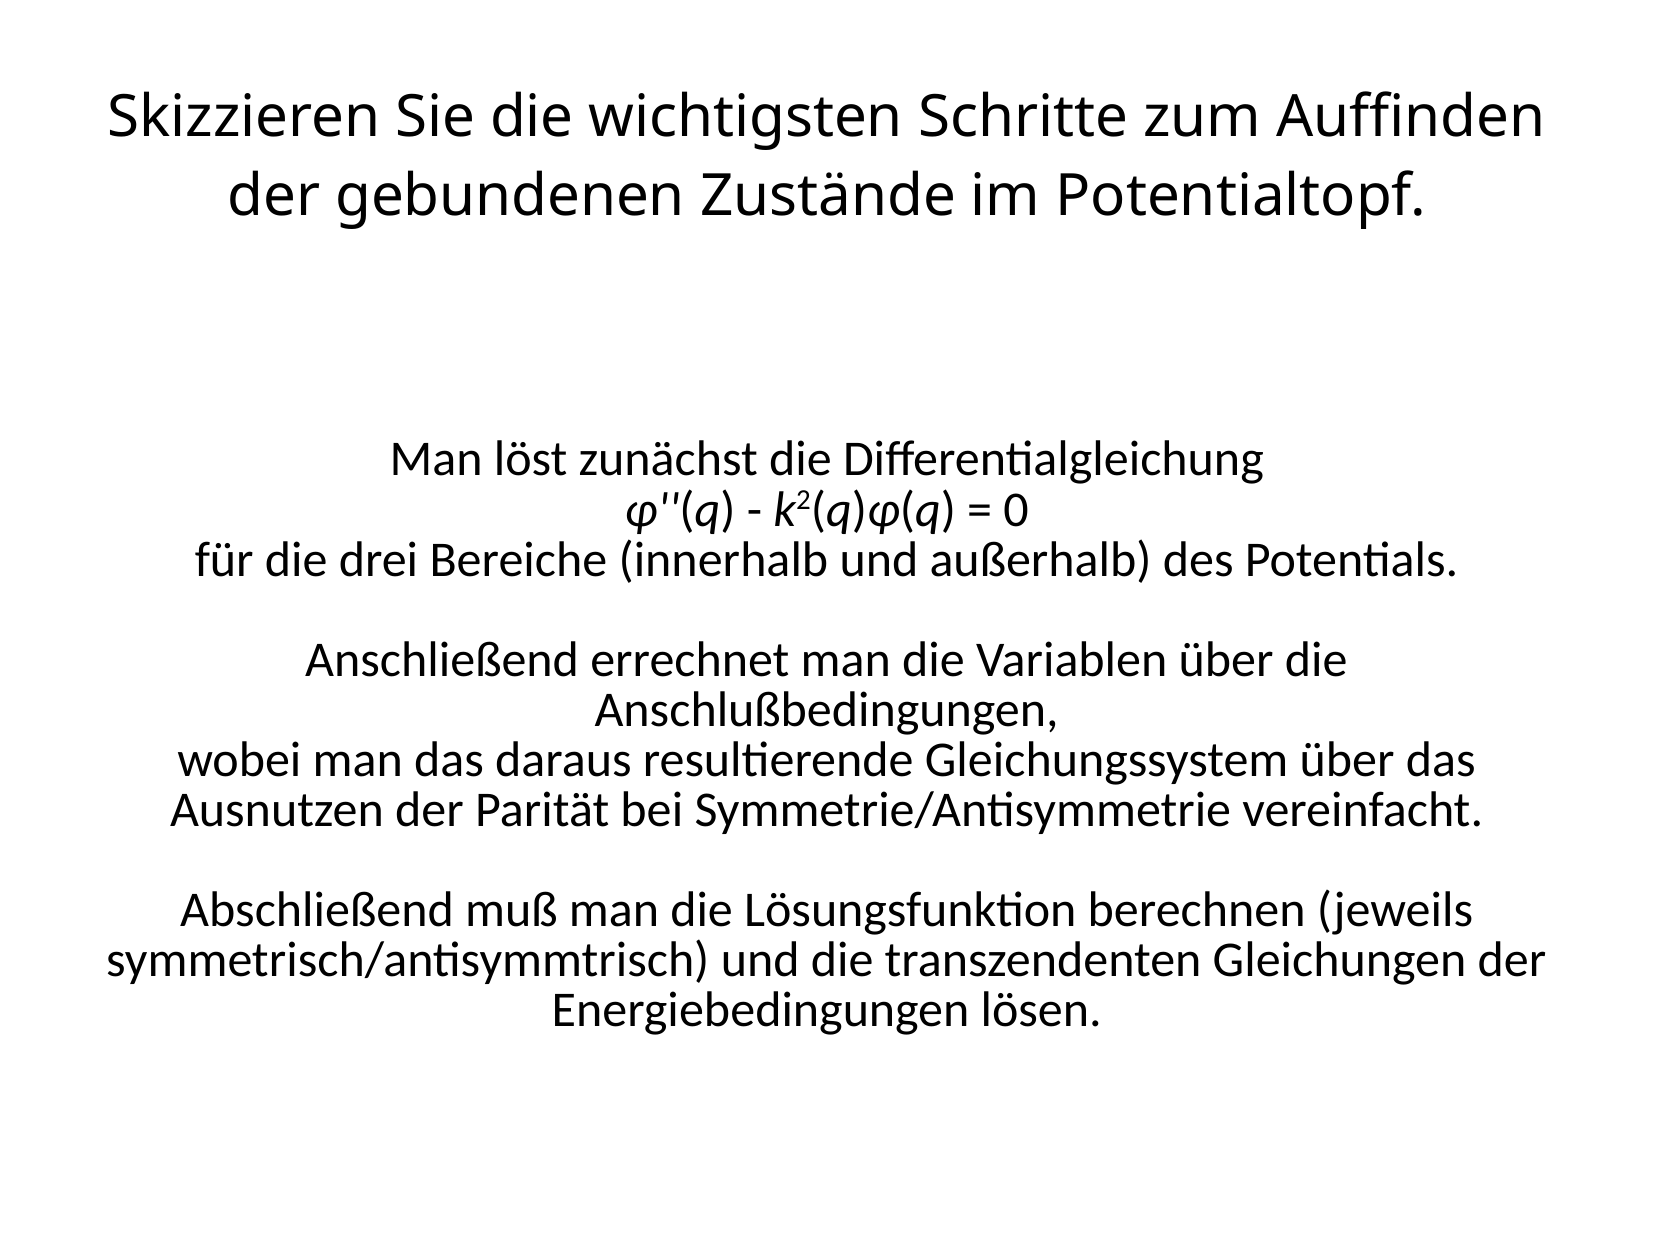

# Skizzieren Sie die wichtigsten Schritte zum Auffinden der gebundenen Zustände im Potentialtopf.
Man löst zunächst die Differentialgleichung
φ''(q) - k2(q)φ(q) = 0
für die drei Bereiche (innerhalb und außerhalb) des Potentials.
Anschließend errechnet man die Variablen über die Anschlußbedingungen,
wobei man das daraus resultierende Gleichungssystem über das Ausnutzen der Parität bei Symmetrie/Antisymmetrie vereinfacht.
Abschließend muß man die Lösungsfunktion berechnen (jeweils symmetrisch/antisymmtrisch) und die transzendenten Gleichungen der Energiebedingungen lösen.